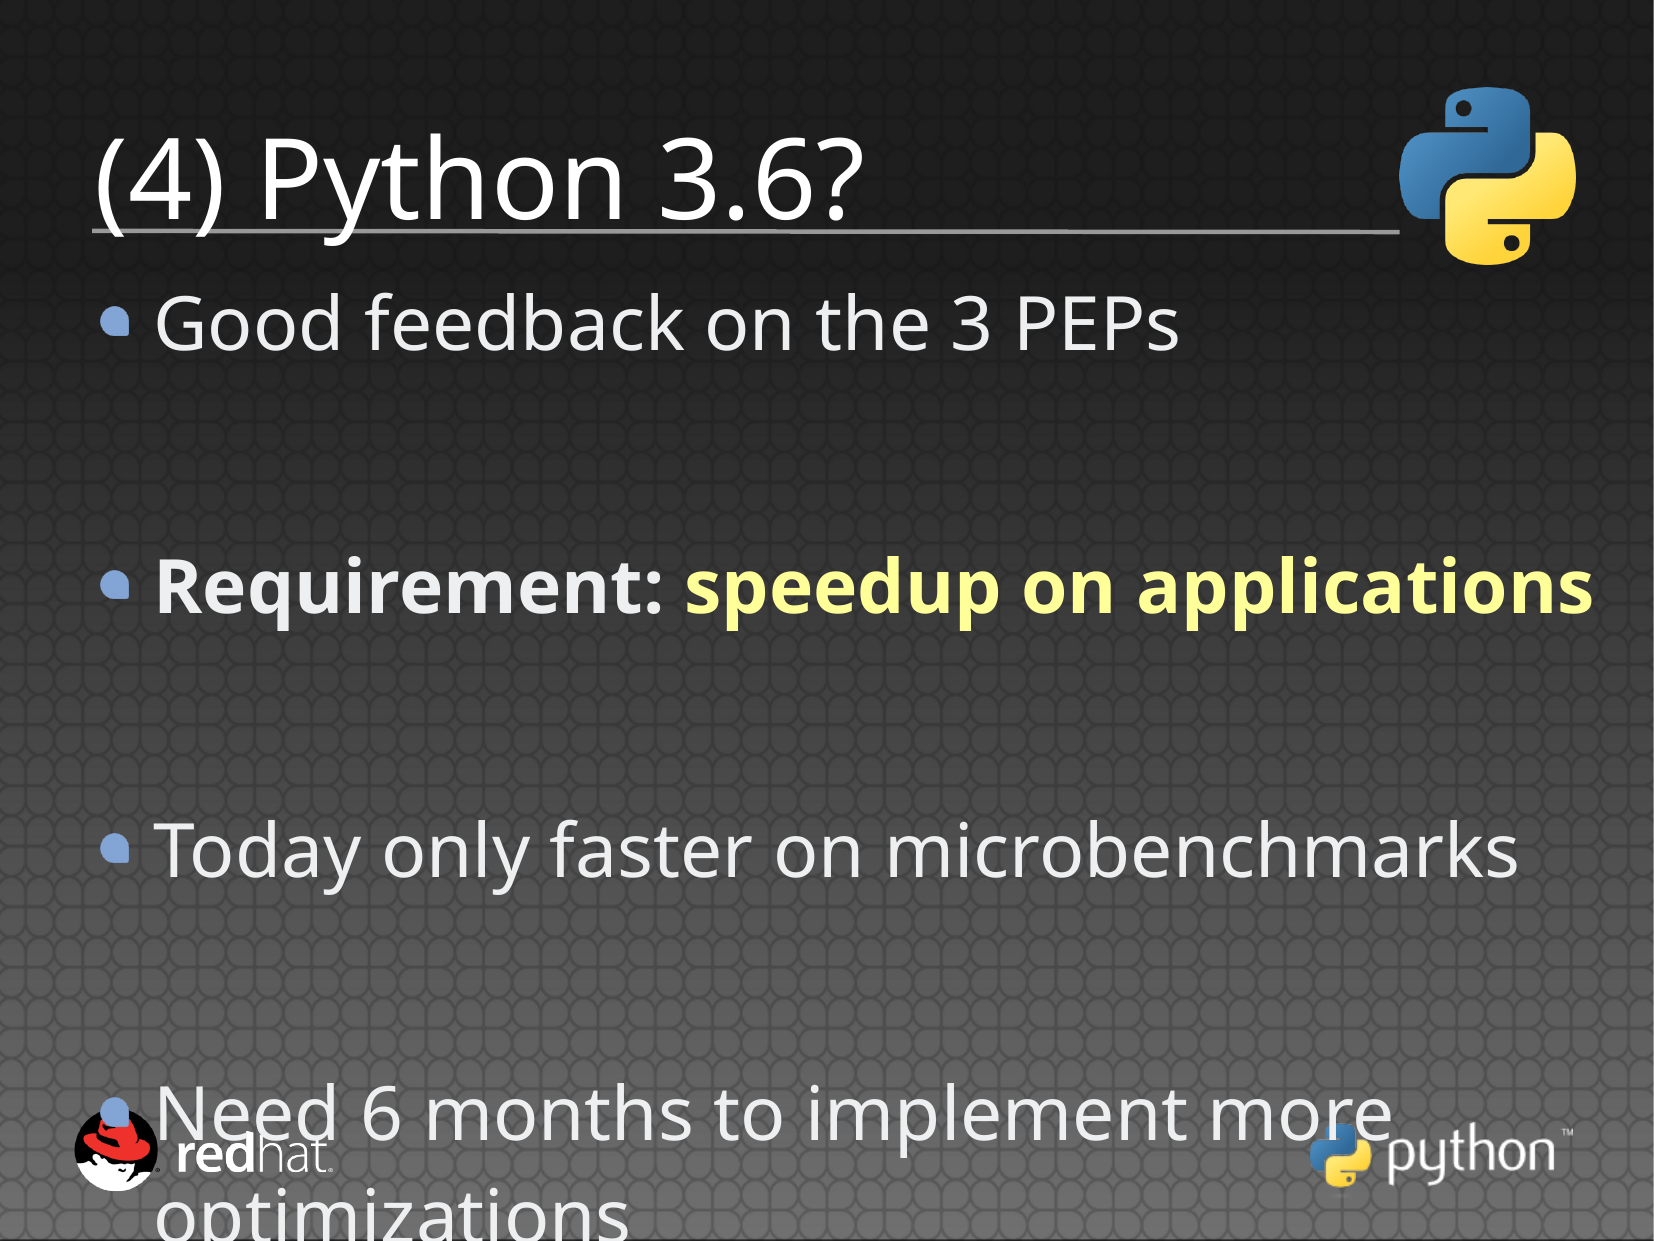

(4) Python 3.6?
# Good feedback on the 3 PEPs
Requirement: speedup on applications
Today only faster on microbenchmarks
Need 6 months to implement more optimizations